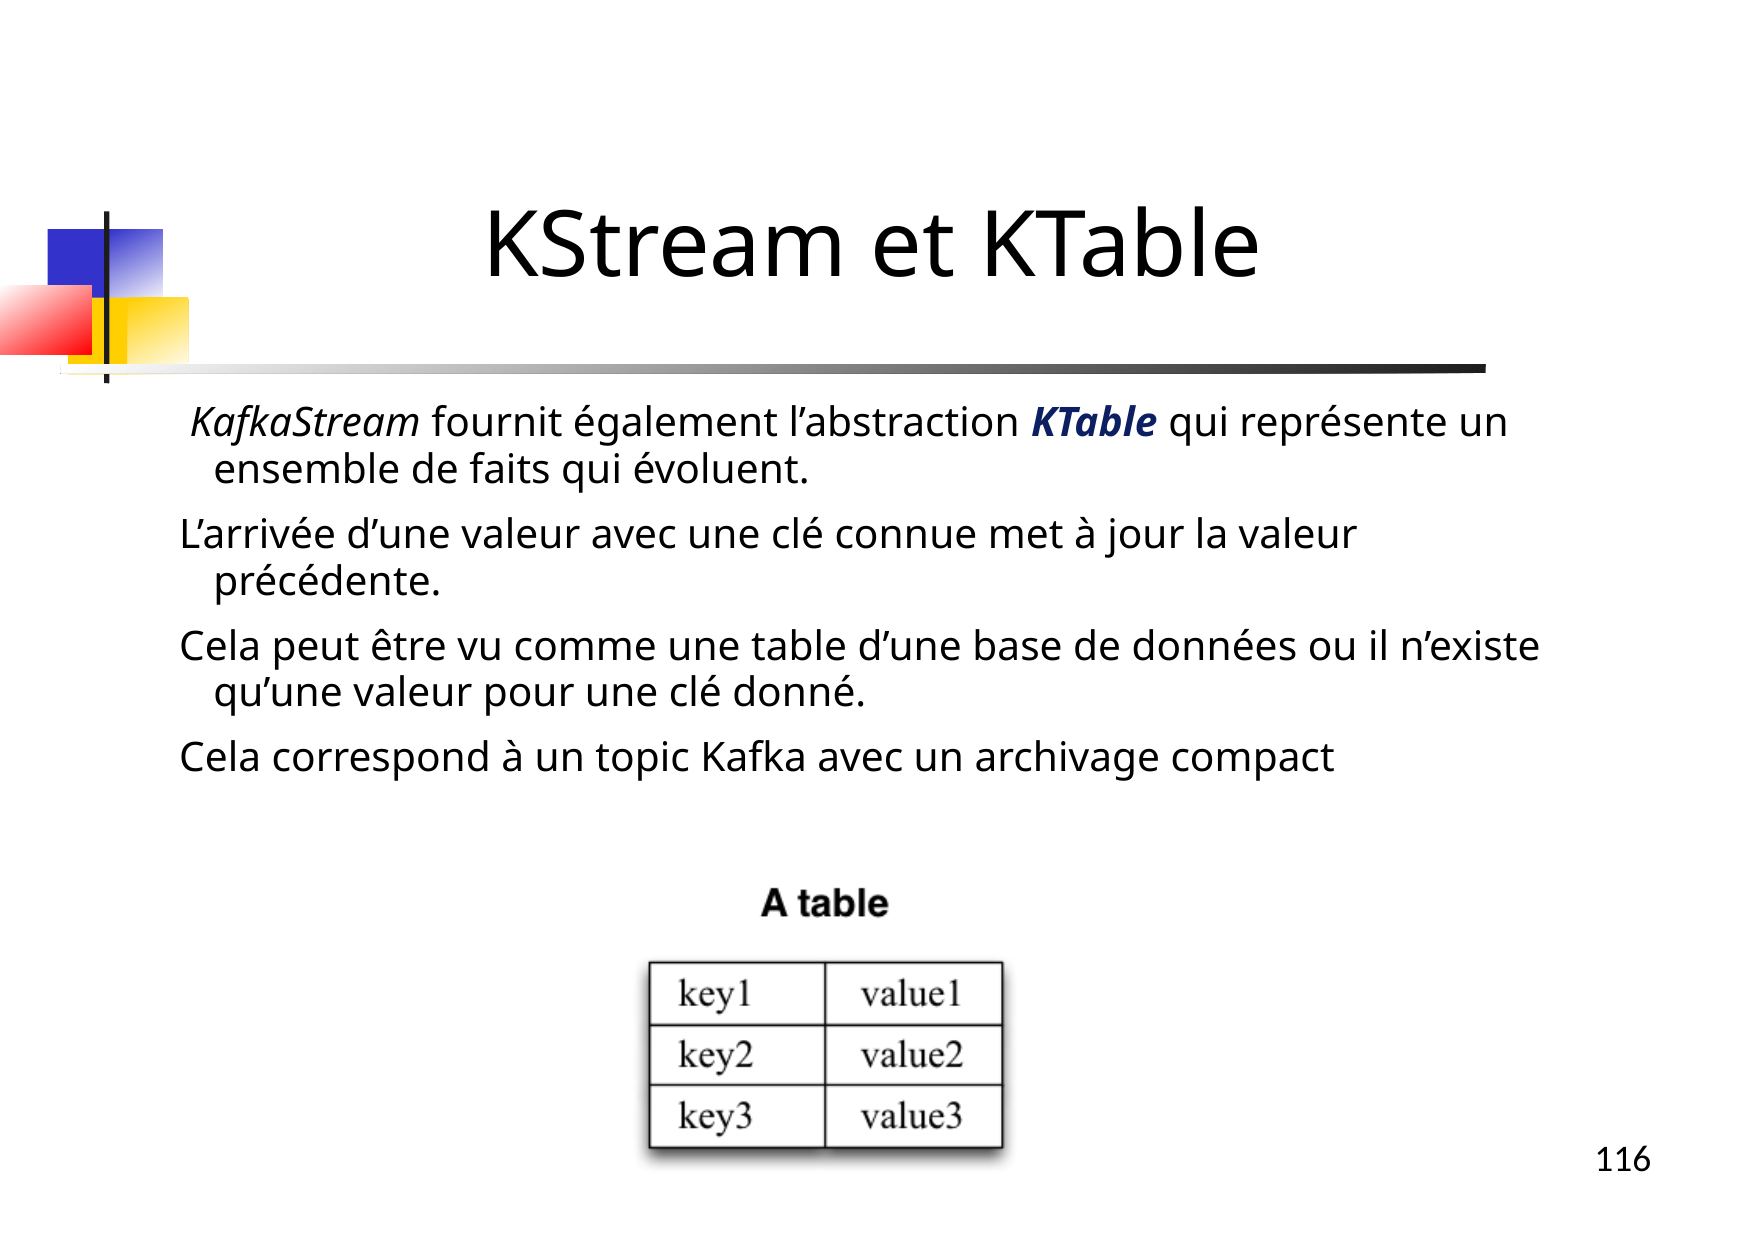

# KStream et KTable
 KafkaStream fournit également l’abstraction KTable qui représente un ensemble de faits qui évoluent.
L’arrivée d’une valeur avec une clé connue met à jour la valeur précédente.
Cela peut être vu comme une table d’une base de données ou il n’existe qu’une valeur pour une clé donné.
Cela correspond à un topic Kafka avec un archivage compact